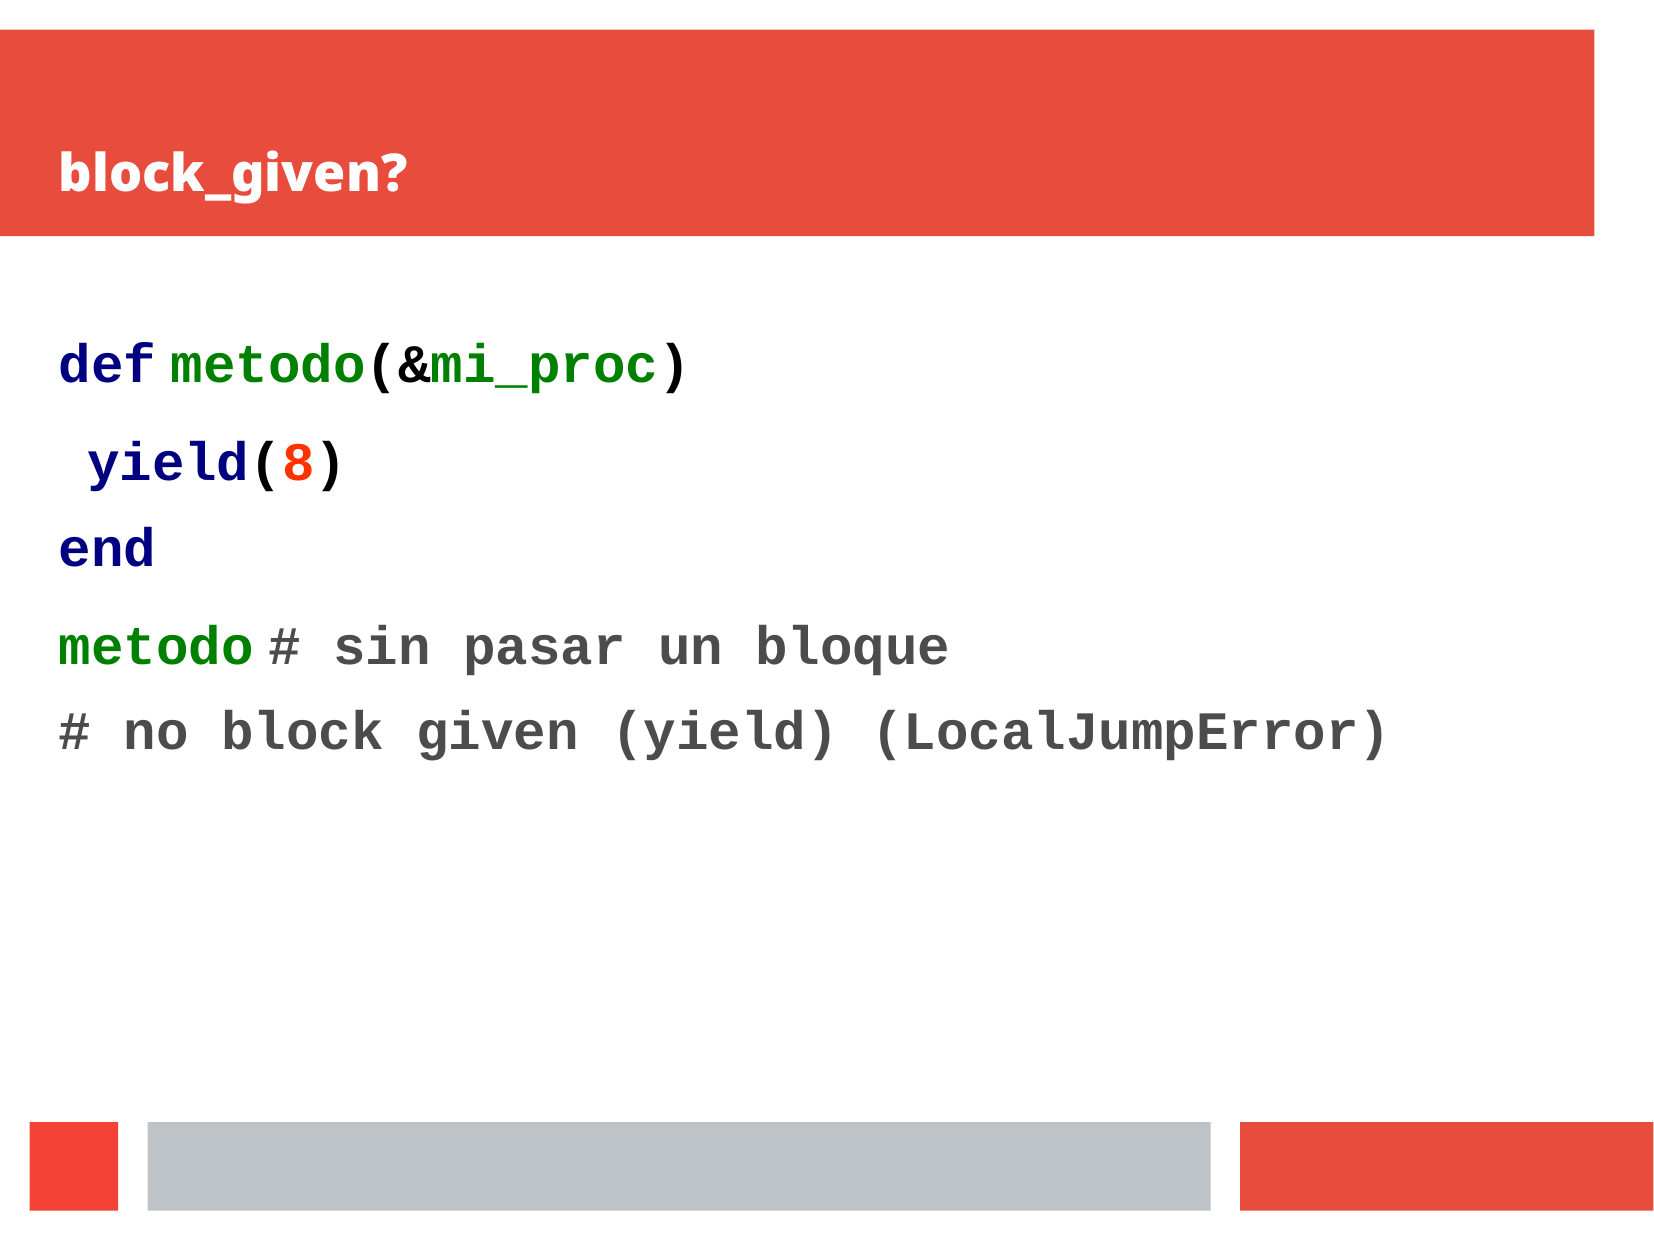

# block_given?
def metodo(&mi_proc)
 yield(8)
end
metodo # sin pasar un bloque
# no block given (yield) (LocalJumpError)